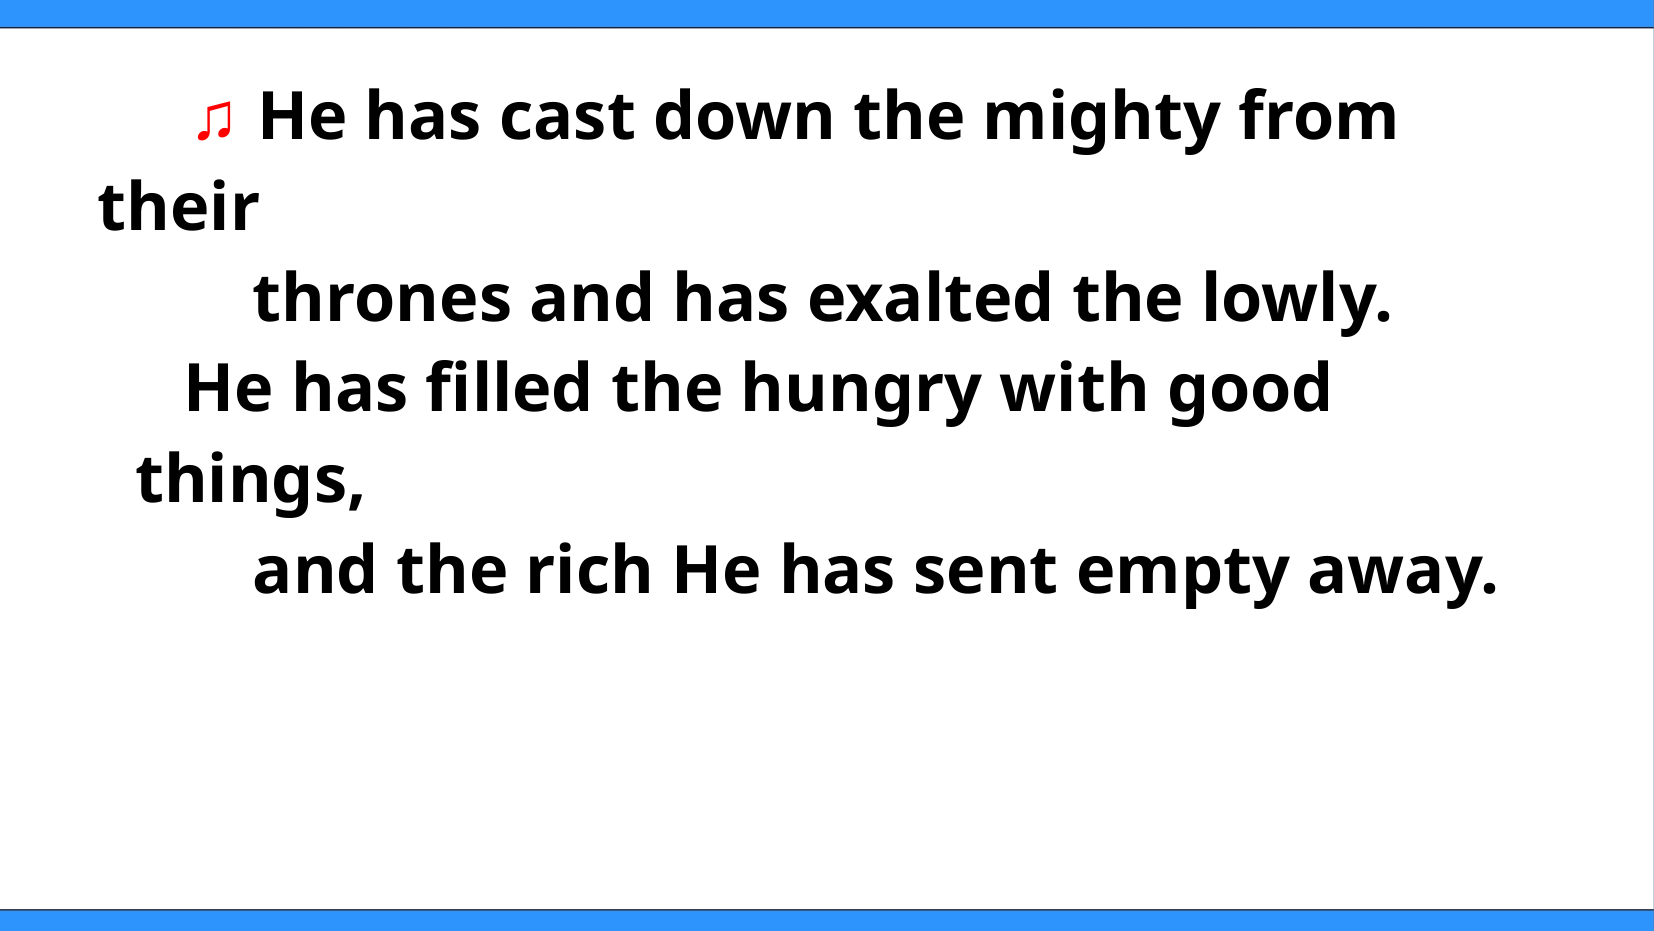

♫ He has cast down the mighty from their
 thrones and has exalted the lowly.
 He has filled the hungry with good things,
 and the rich He has sent empty away.